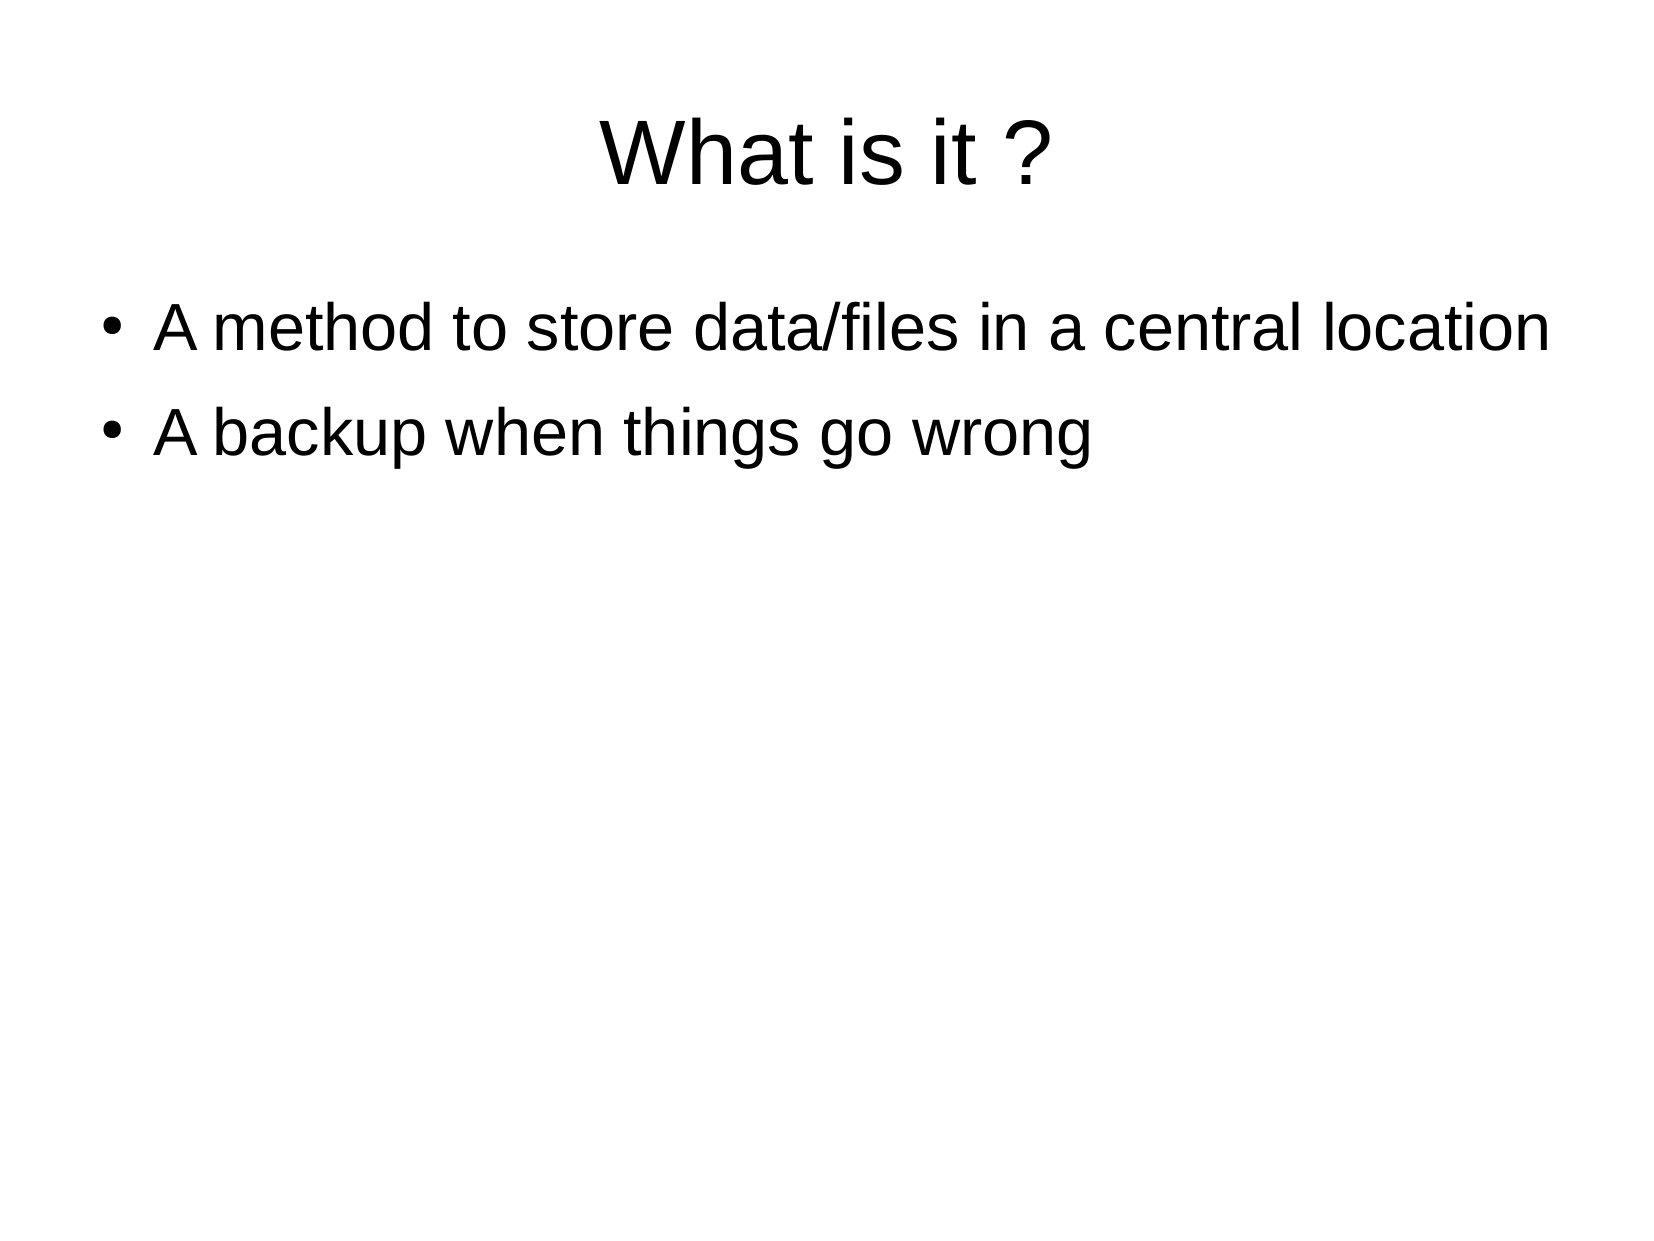

# What is it ?
A method to store data/files in a central location
A backup when things go wrong